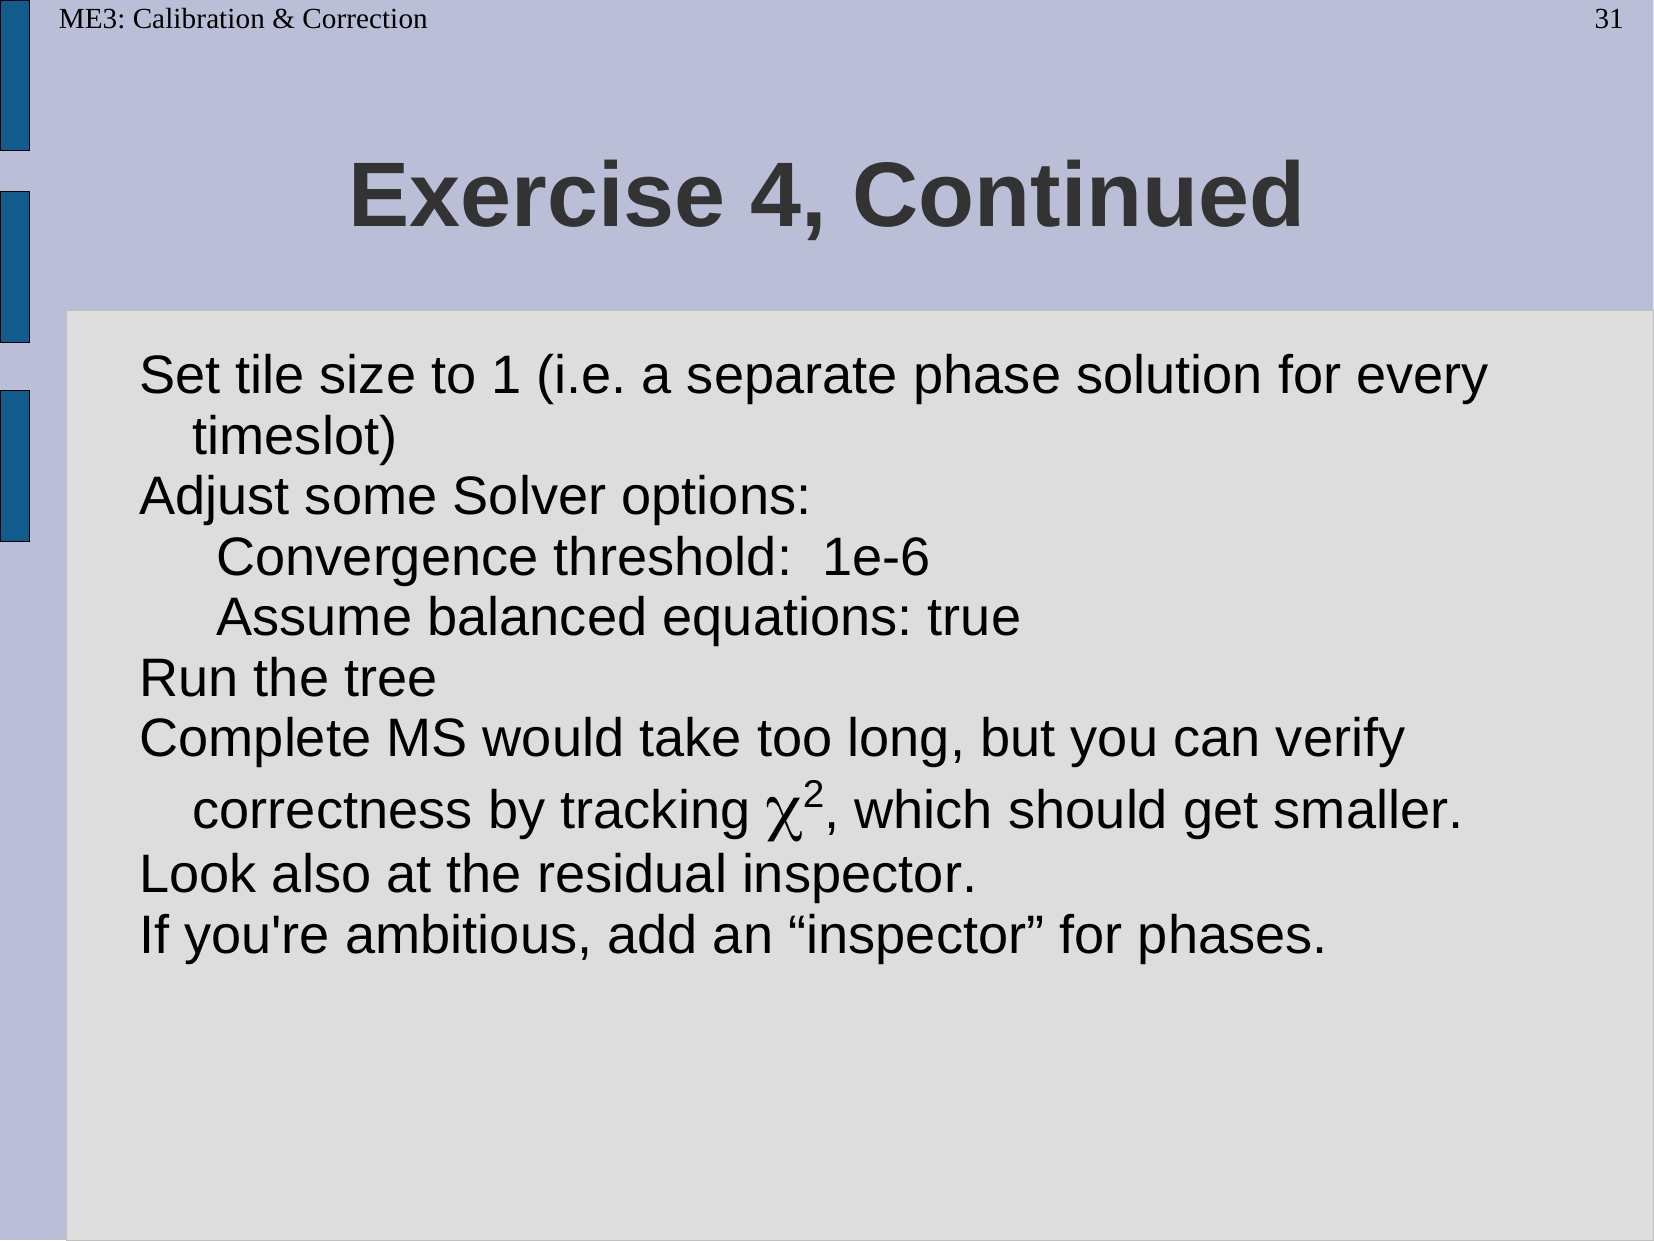

ME3: Calibration & Correction
31
# Exercise 4, Continued
Set tile size to 1 (i.e. a separate phase solution for every timeslot)
Adjust some Solver options:
Convergence threshold: 1e-6
Assume balanced equations: true
Run the tree
Complete MS would take too long, but you can verify correctness by tracking 2, which should get smaller.
Look also at the residual inspector.
If you're ambitious, add an “inspector” for phases.